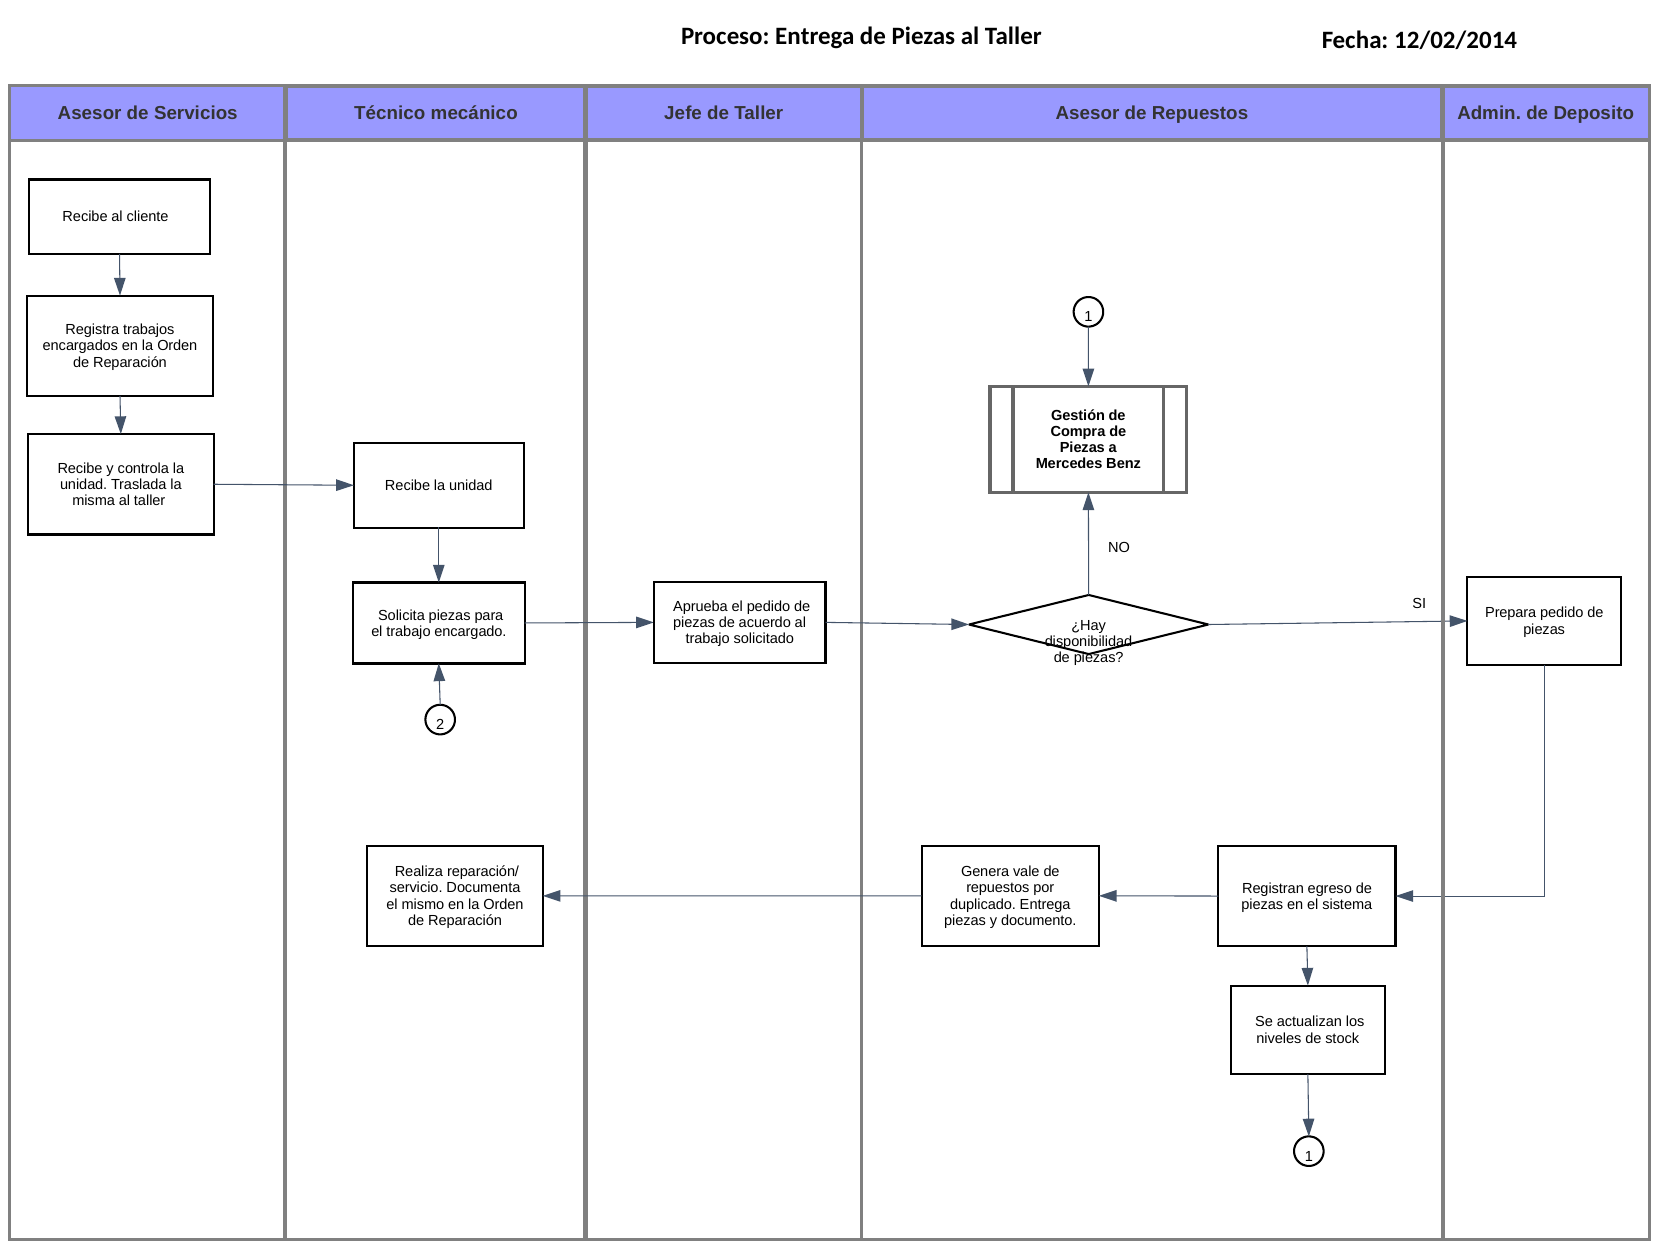

Proceso: Entrega de Piezas al Taller
Fecha: 12/02/2014
Asesor de Servicios
Jefe de Taller
Asesor de Repuestos
Admin. de Deposito
Técnico mecánico
Recibe al cliente
Registra trabajos encargados en la Orden de Reparación
1
Gestión de Compra de Piezas a Mercedes Benz
Recibe y controla la unidad. Traslada la misma al taller
Recibe la unidad
NO
Prepara pedido de piezas
 Aprueba el pedido de piezas de acuerdo al trabajo solicitado
 Solicita piezas para el trabajo encargado.
SI
¿Hay disponibilidad de piezas?
2
Genera vale de repuestos por duplicado. Entrega piezas y documento.
 Realiza reparación/ servicio. Documenta el mismo en la Orden de Reparación
Registran egreso de piezas en el sistema
 Se actualizan los niveles de stock
1